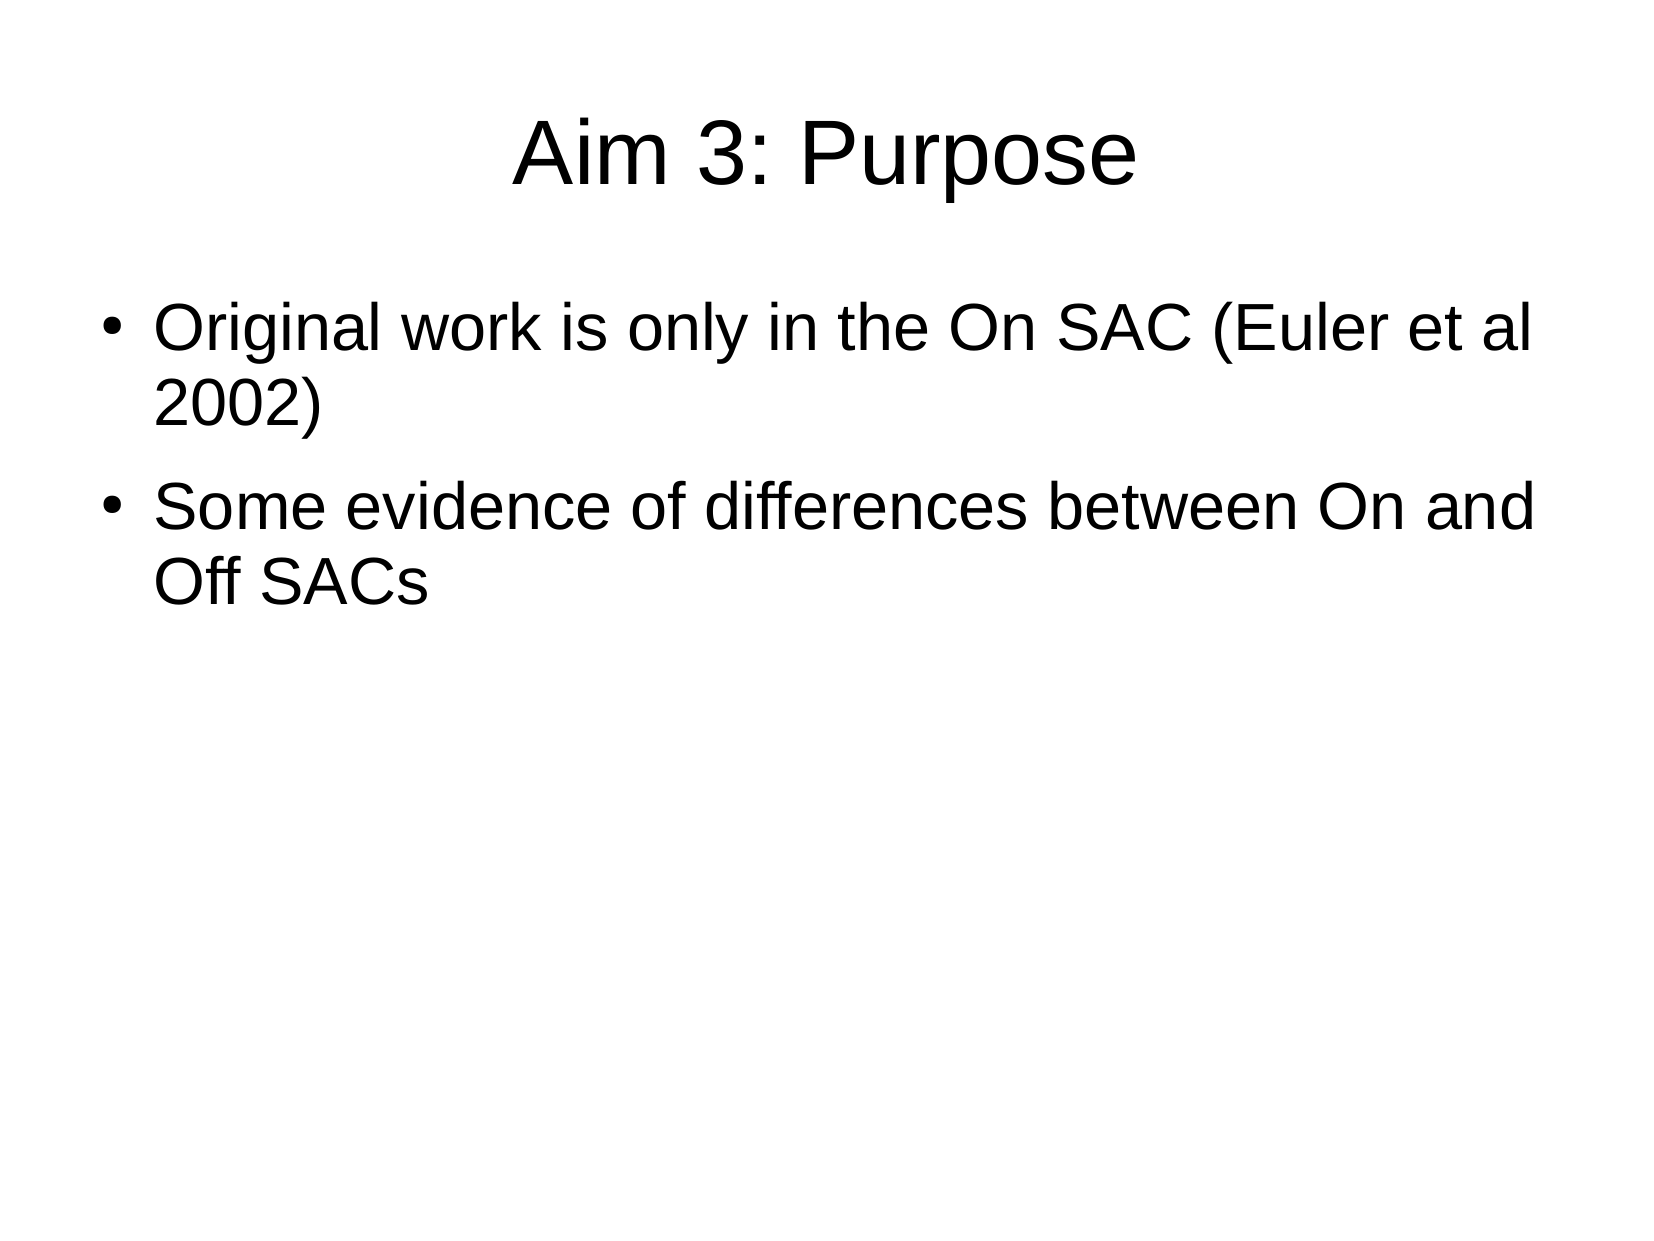

# Aim 3: Purpose
Original work is only in the On SAC (Euler et al 2002)
Some evidence of differences between On and Off SACs